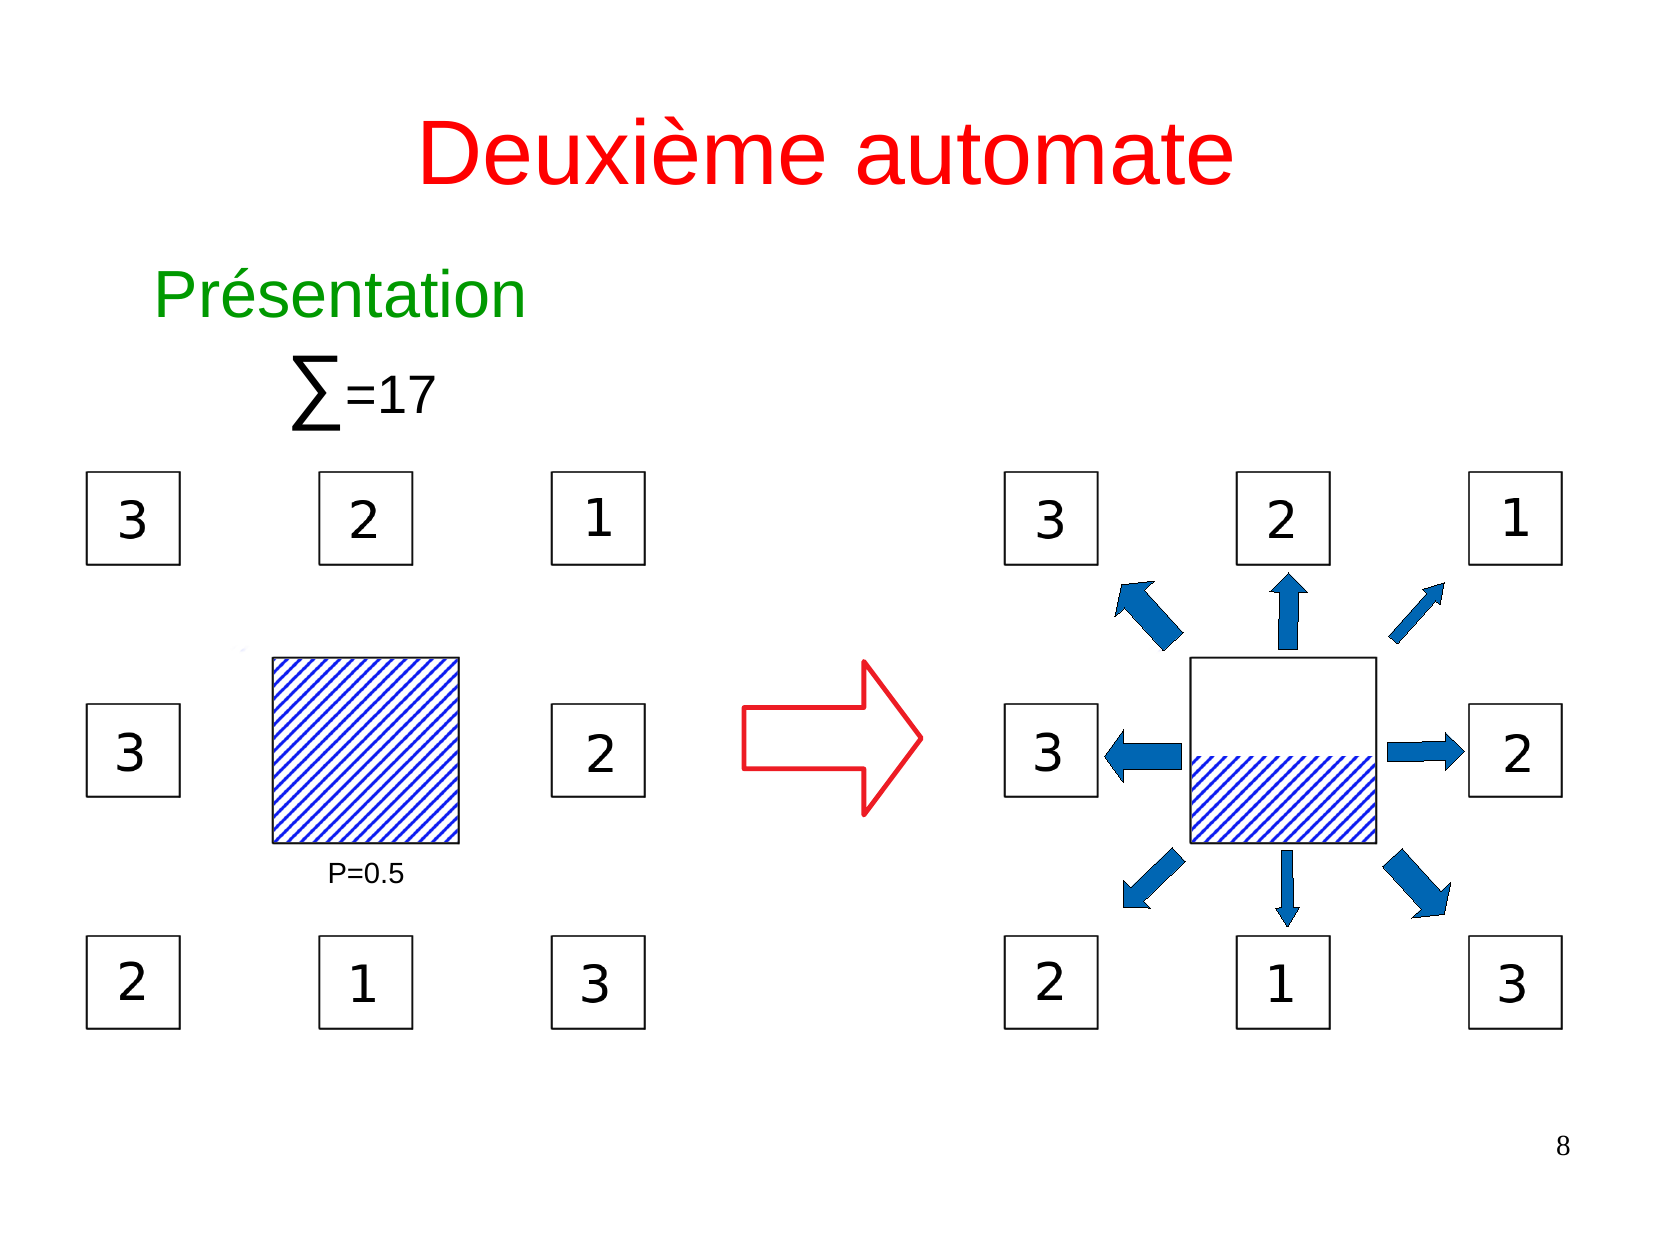

# Deuxième automate
Présentation
∑=17
P=0.5
8